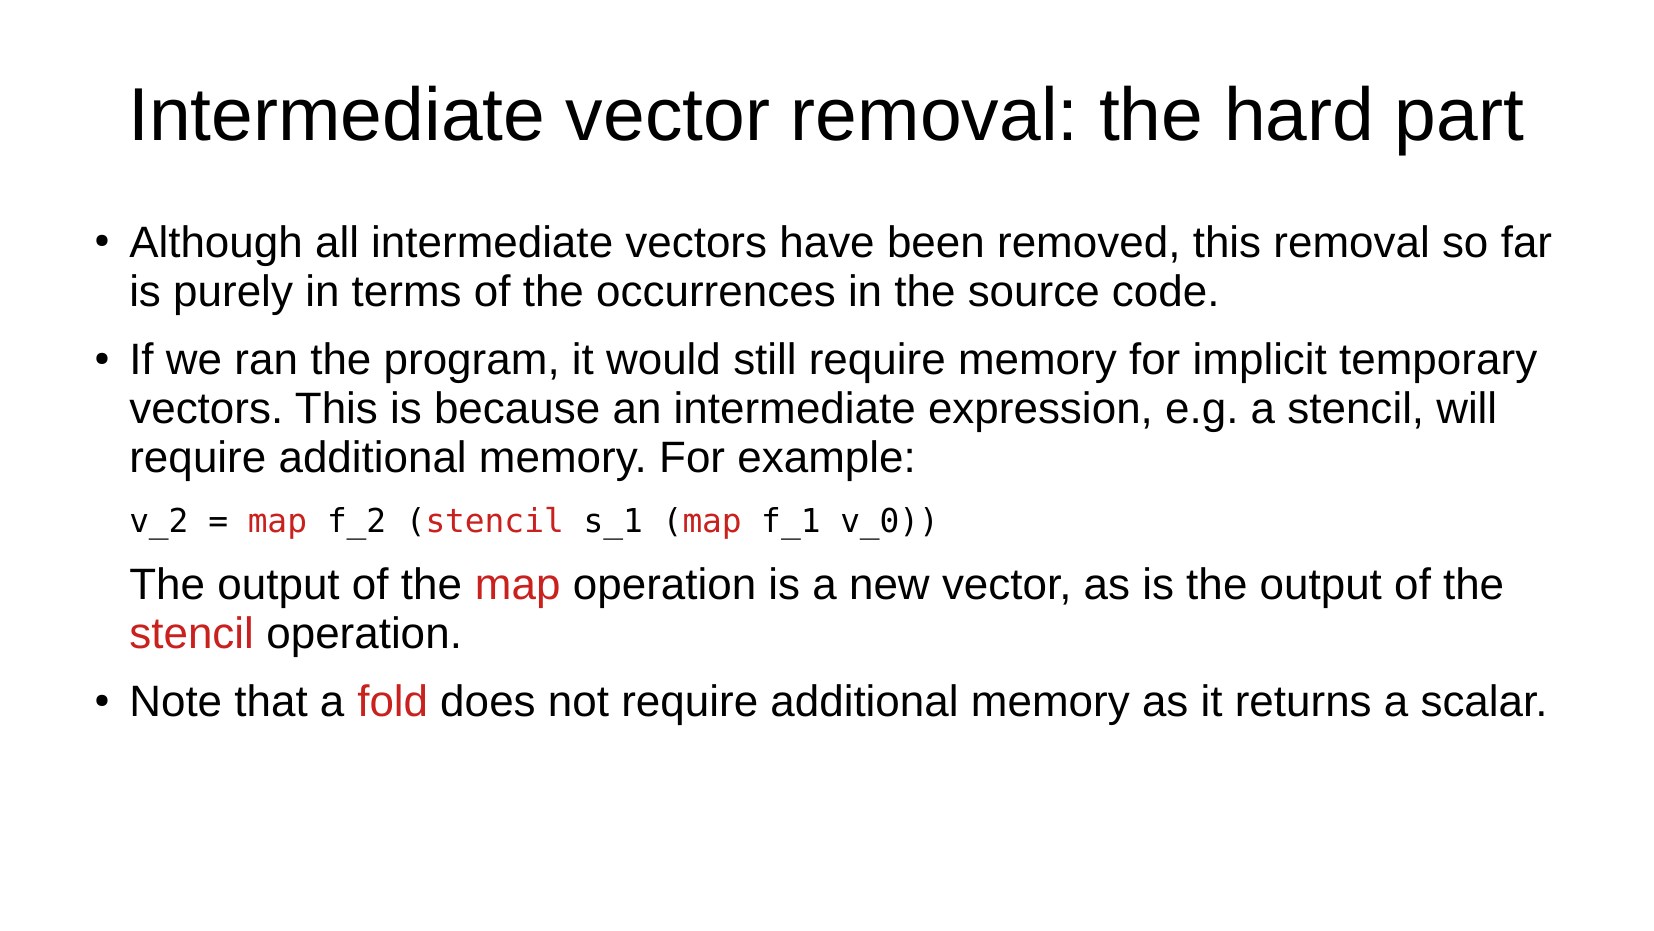

# Intermediate vector removal: the hard part
Although all intermediate vectors have been removed, this removal so far is purely in terms of the occurrences in the source code.
If we ran the program, it would still require memory for implicit temporary vectors. This is because an intermediate expression, e.g. a stencil, will require additional memory. For example:
v_2 = map f_2 (stencil s_1 (map f_1 v_0))
The output of the map operation is a new vector, as is the output of the stencil operation.
Note that a fold does not require additional memory as it returns a scalar.